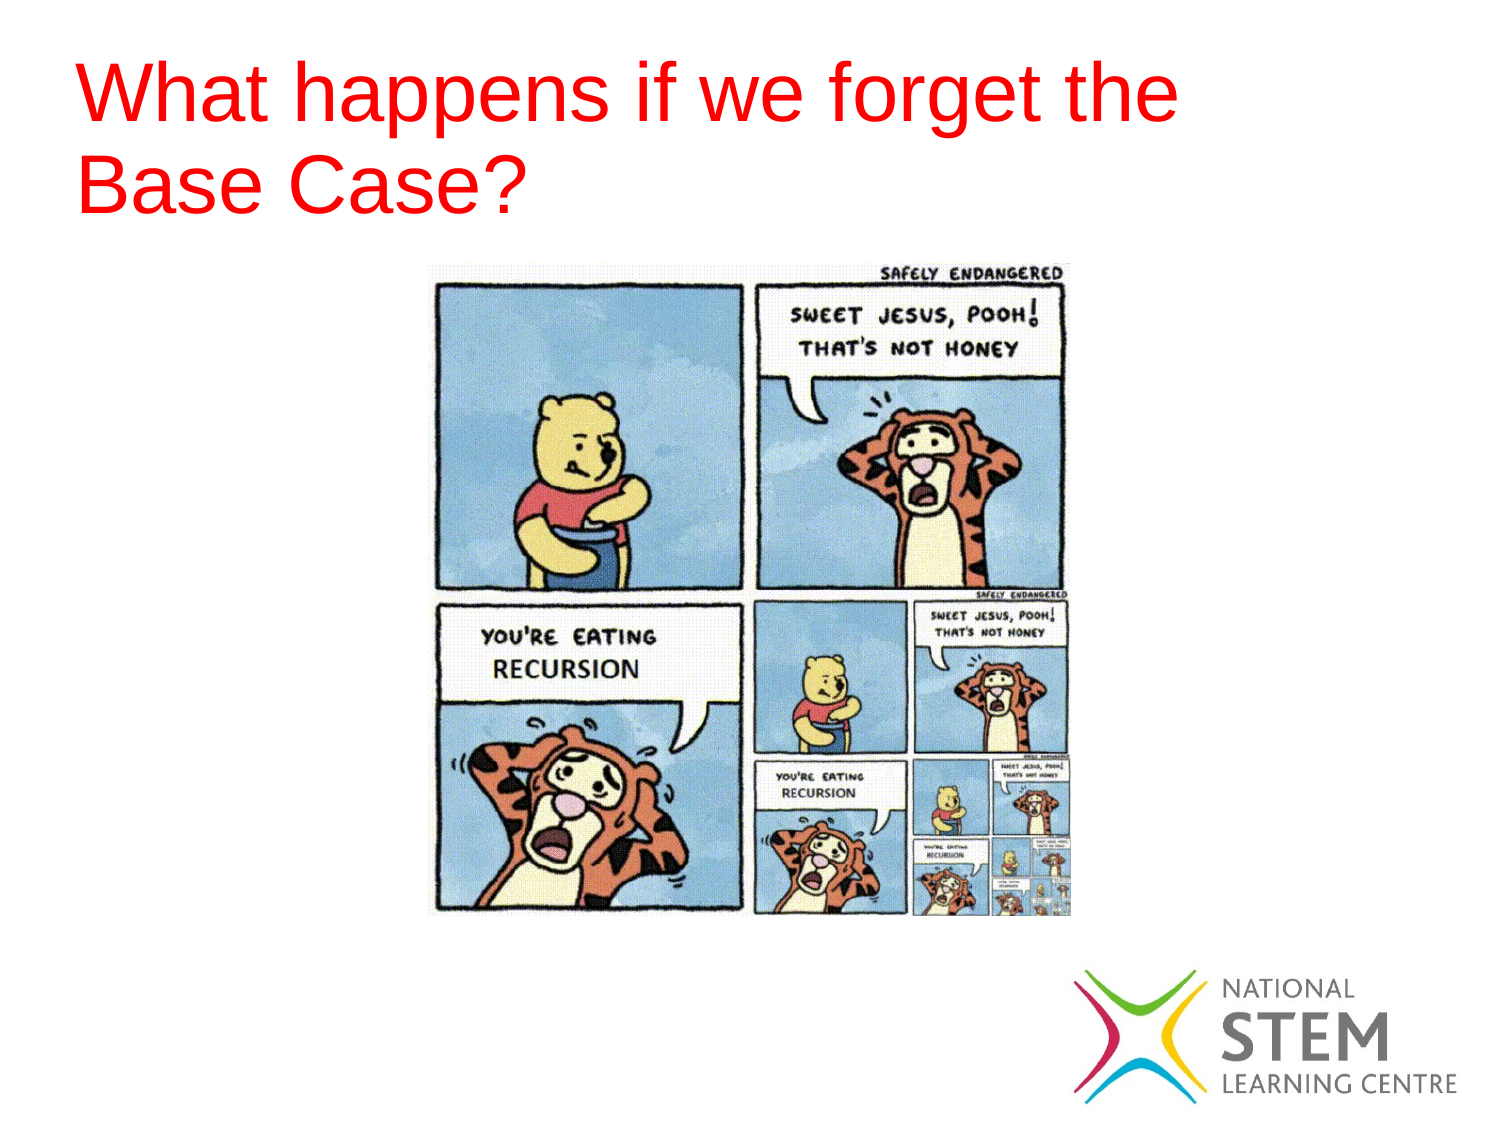

# What happens if we forget the Base Case?